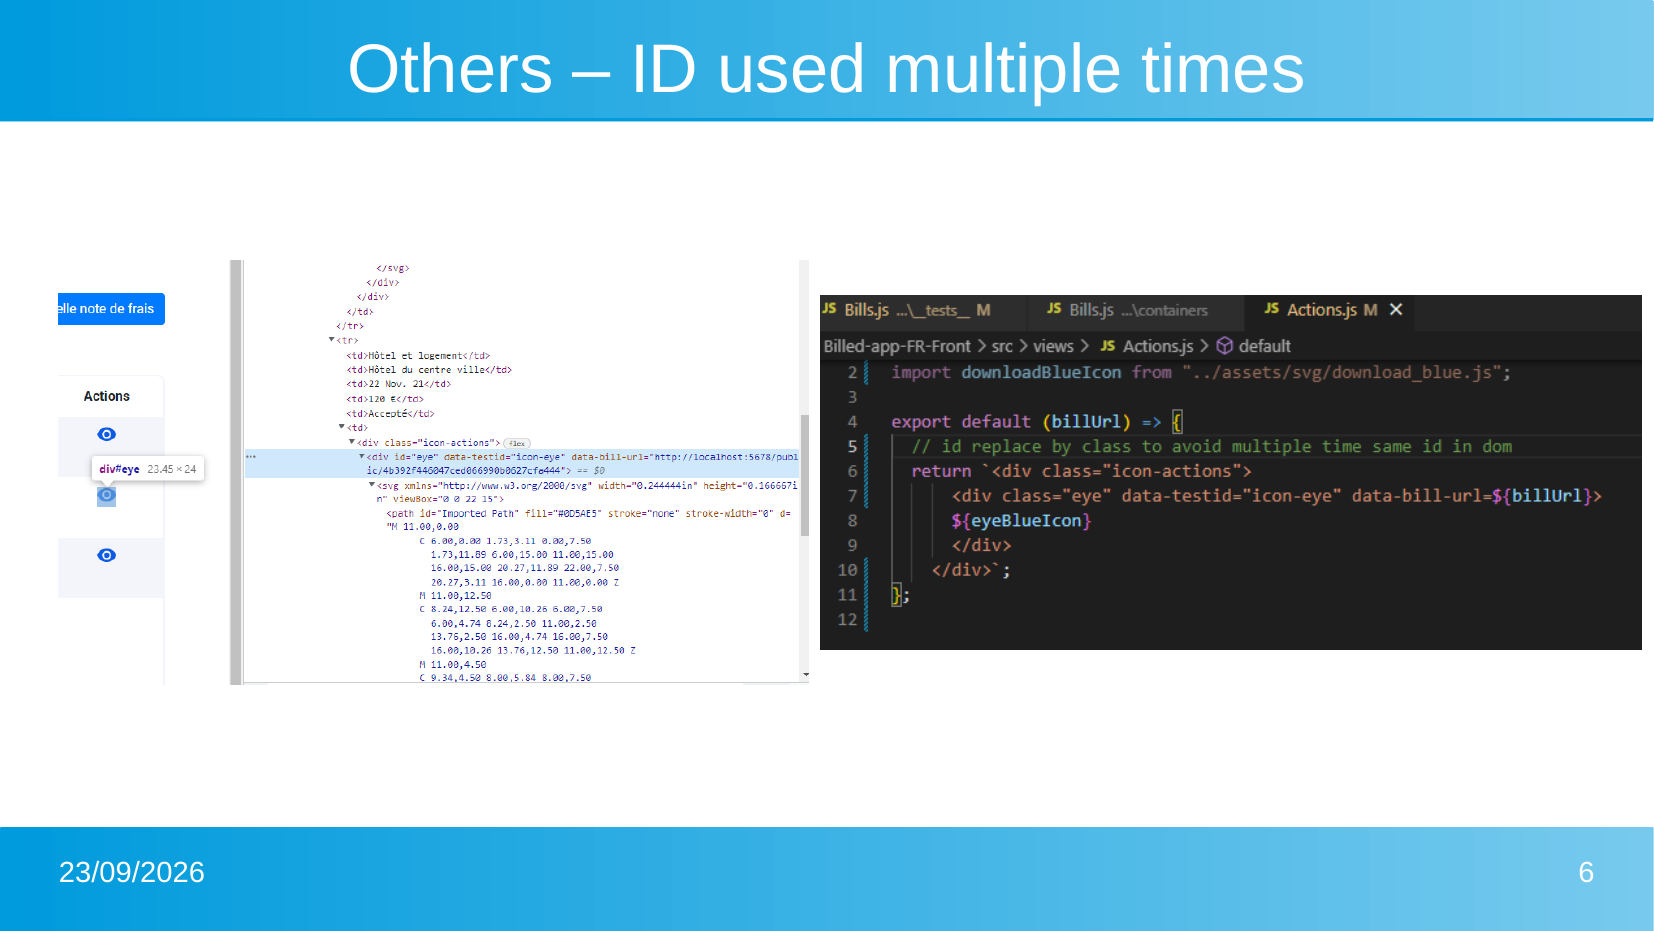

# Others – ID used multiple times
6